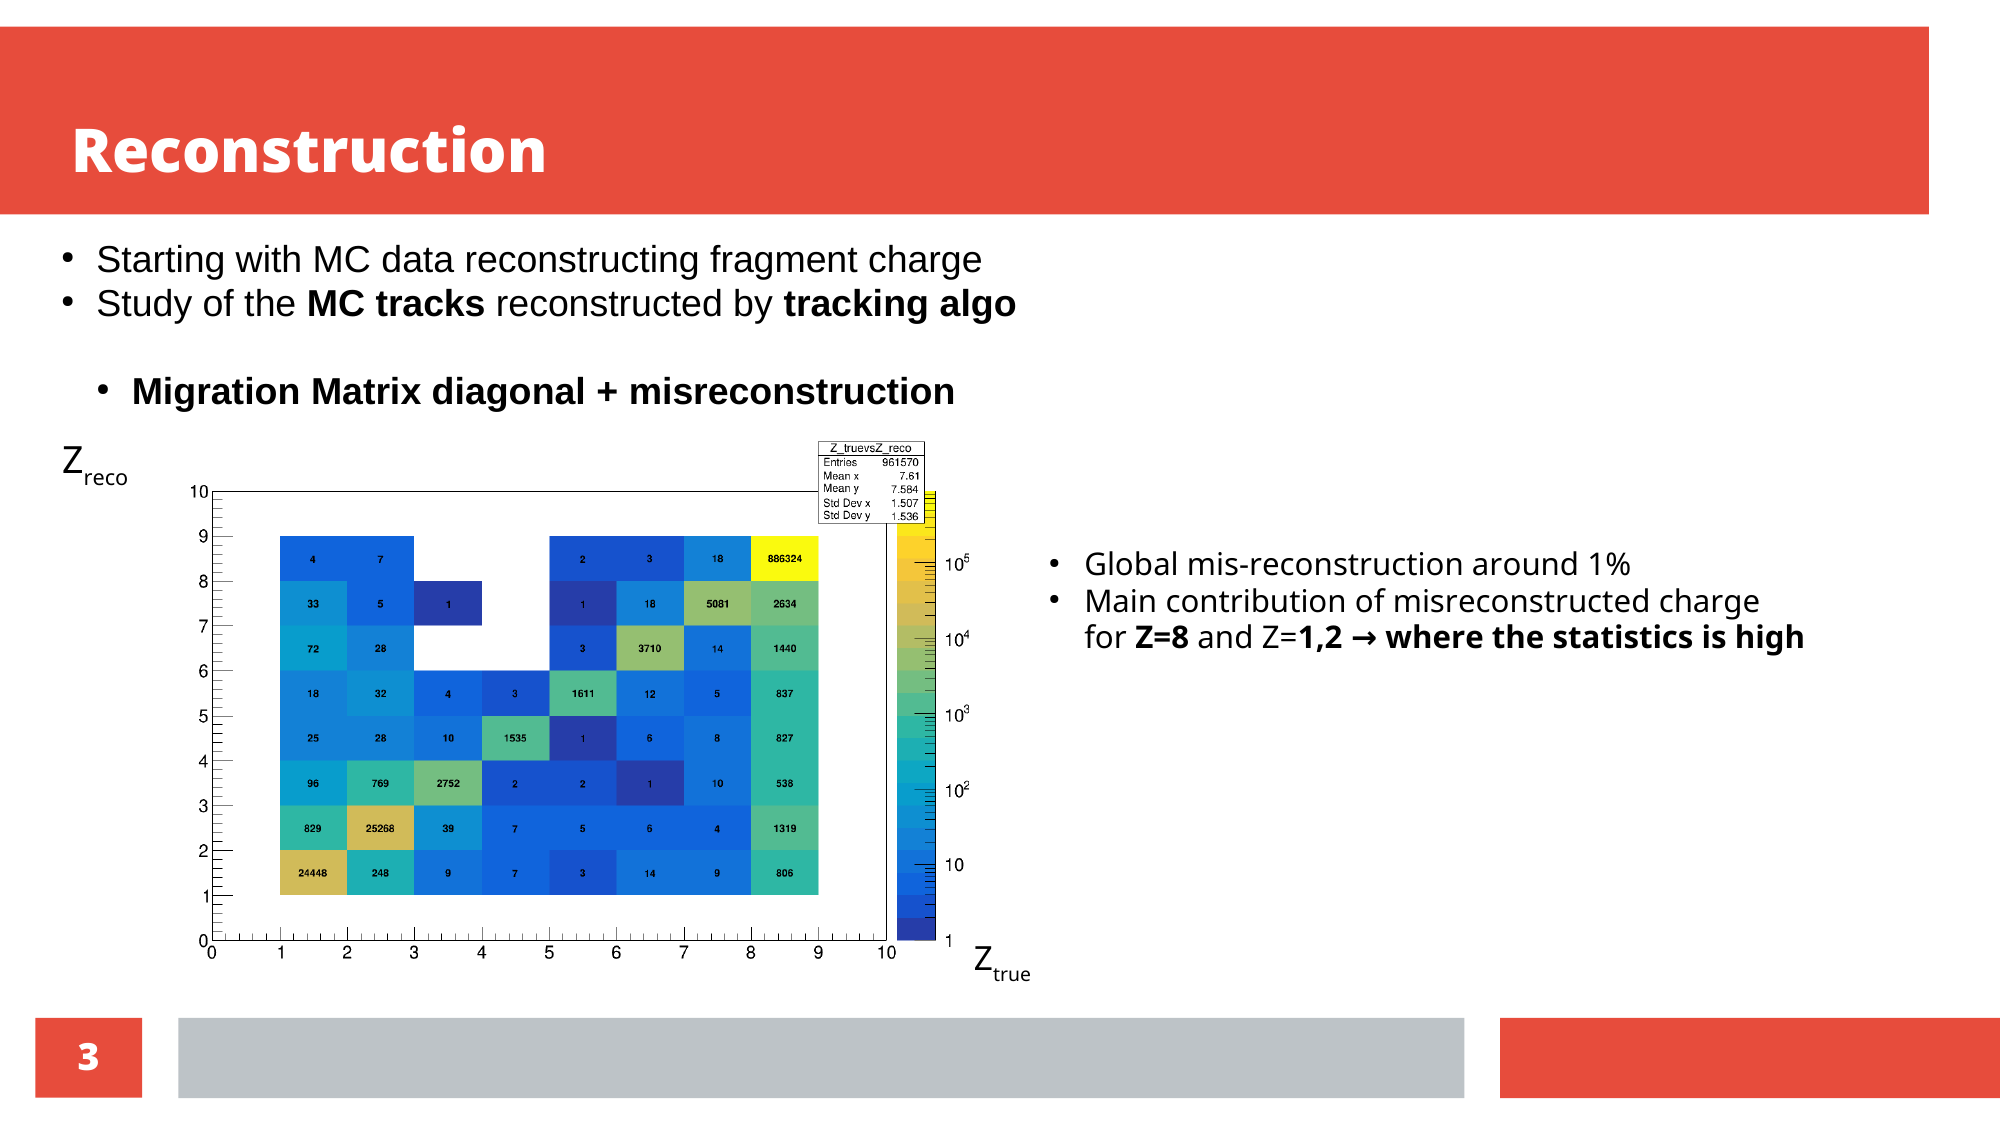

# Reconstruction
Starting with MC data reconstructing fragment charge
Study of the MC tracks reconstructed by tracking algo
Migration Matrix diagonal + misreconstruction
Zreco
Global mis-reconstruction around 1%
Main contribution of misreconstructed charge
for Z=8 and Z=1,2 → where the statistics is high
Ztrue
3